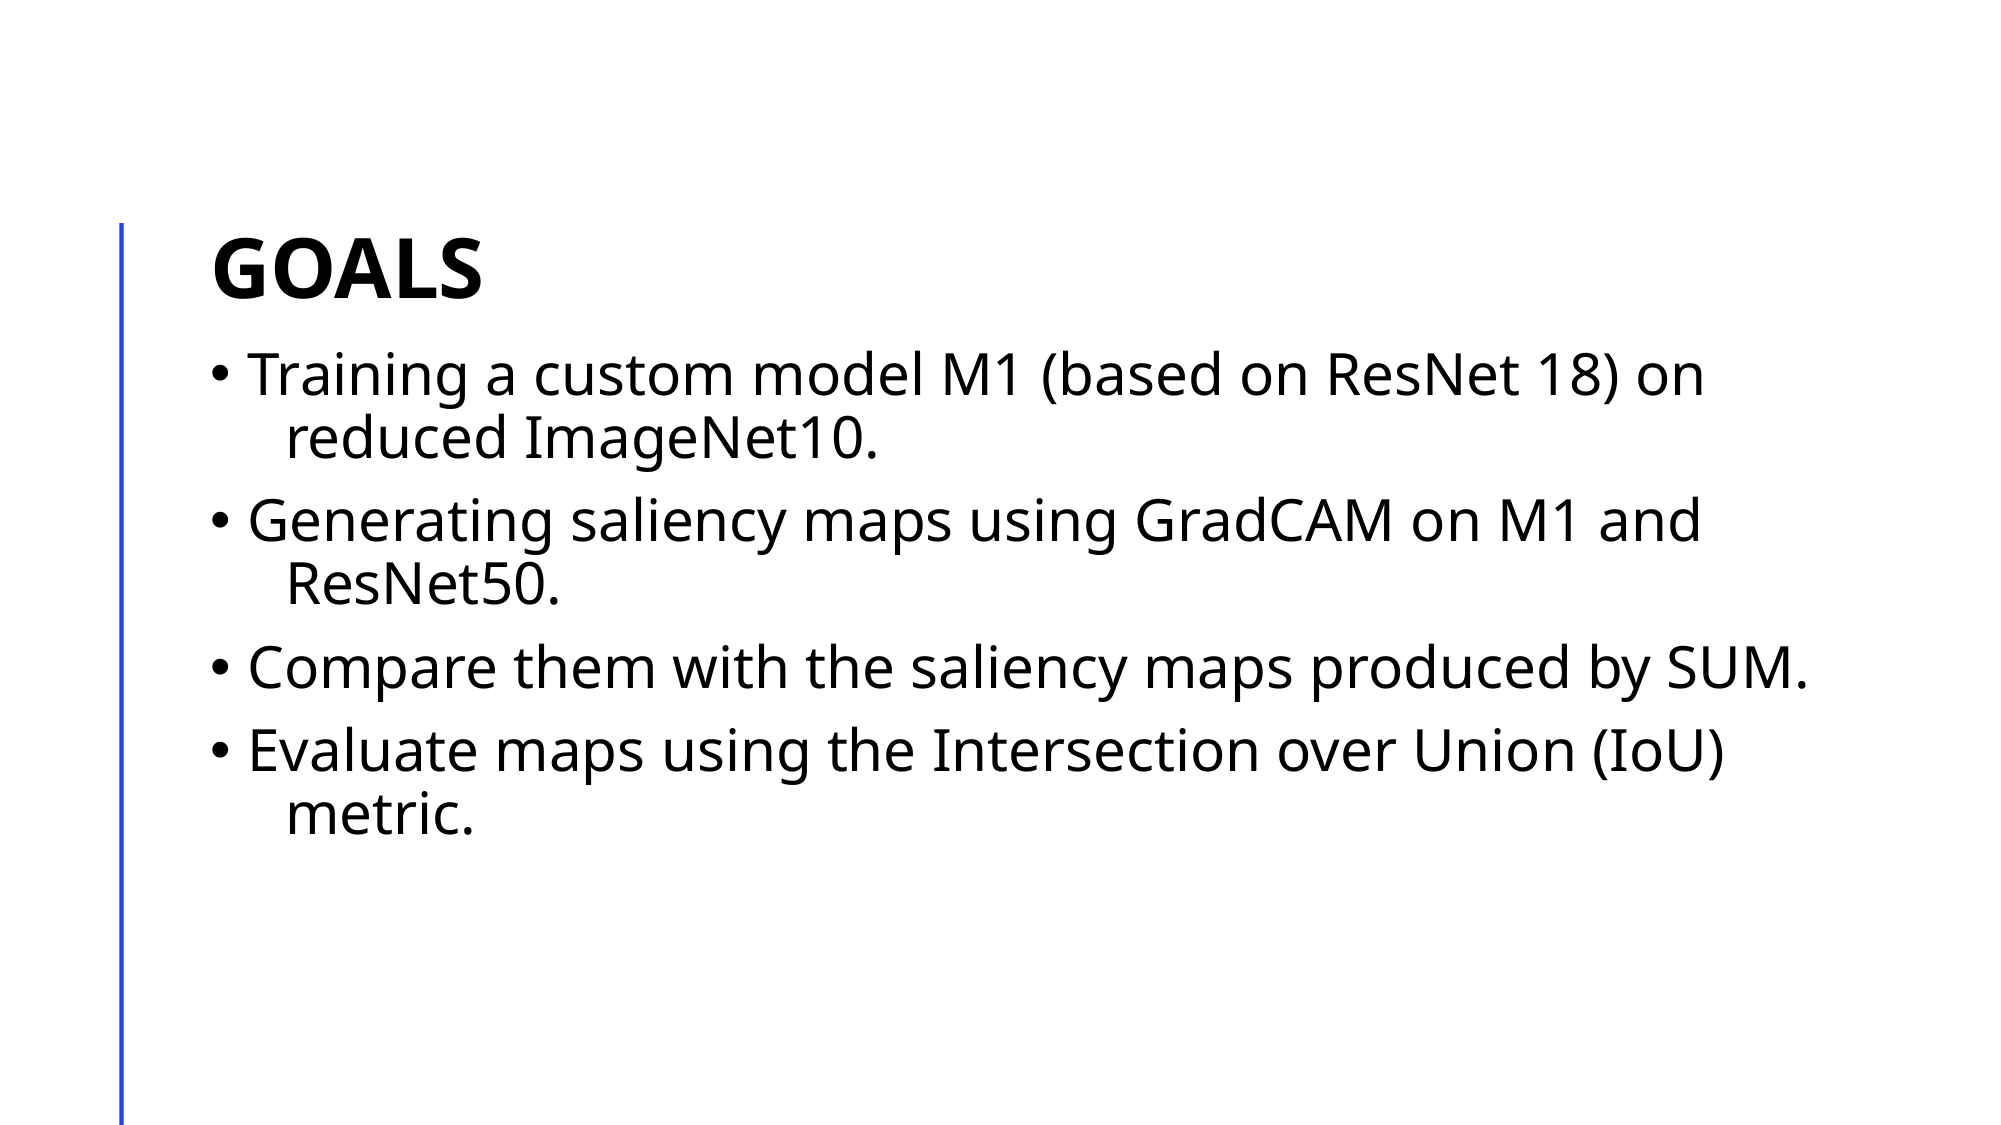

# goals
Training a custom model M1 (based on ResNet 18) on reduced ImageNet10.
Generating saliency maps using GradCAM on M1 and ResNet50.
Compare them with the saliency maps produced by SUM.
Evaluate maps using the Intersection over Union (IoU) metric.